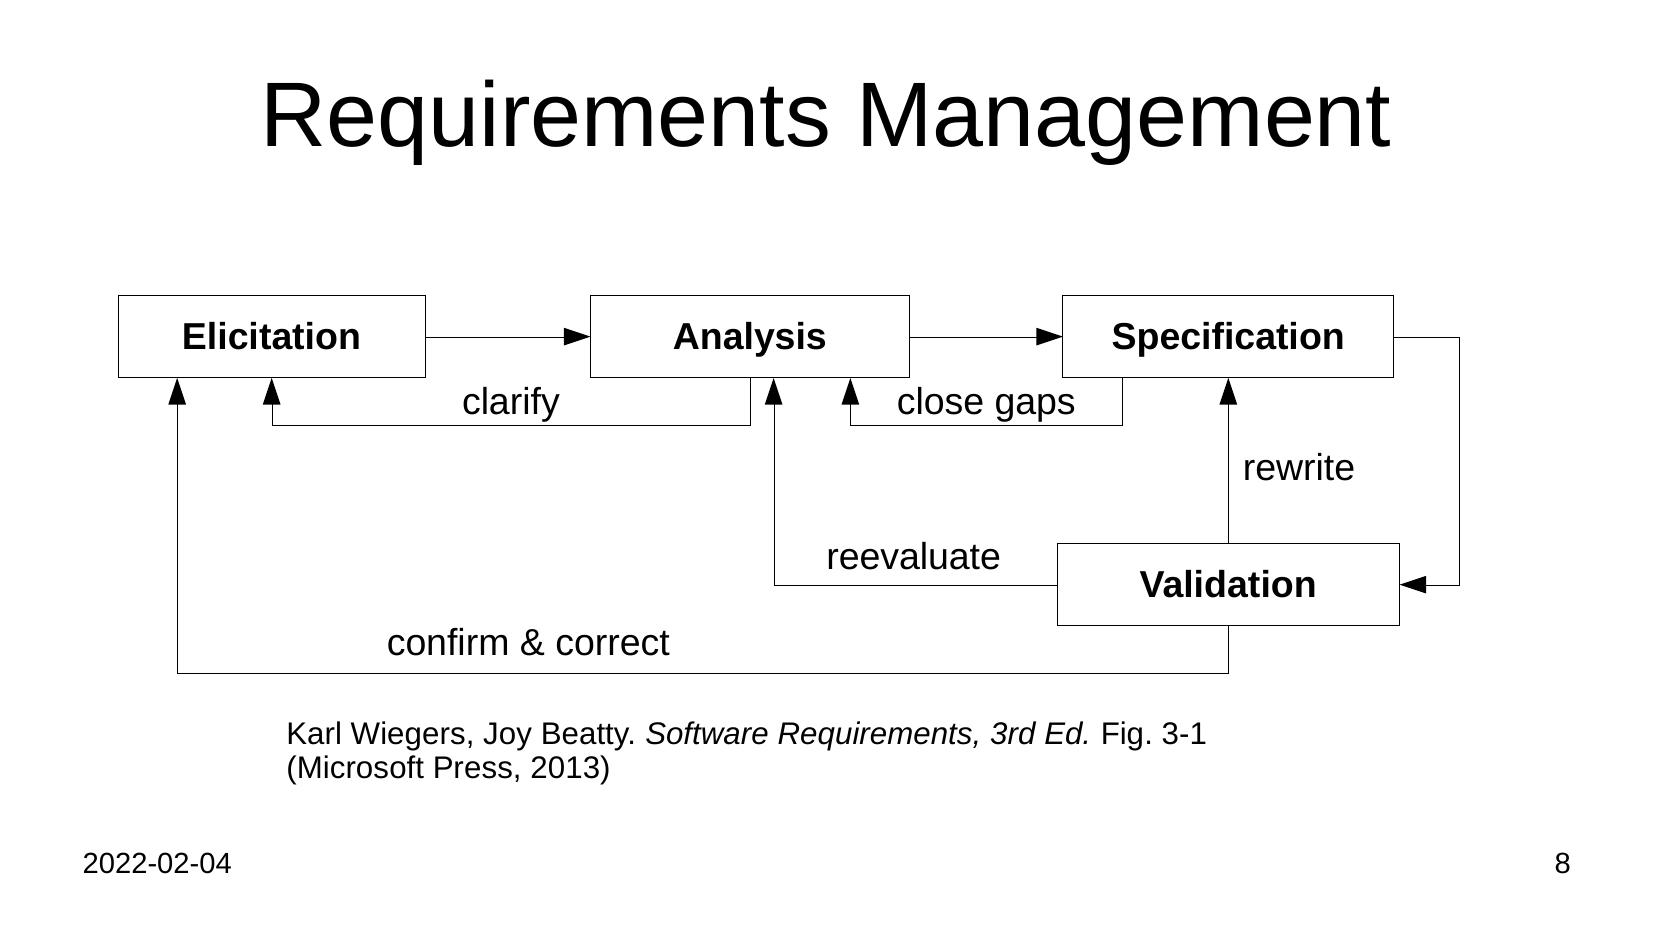

# Requirements Management
Elicitation
Analysis
Specification
rewrite
reevaluate
Validation
confirm & correct
Karl Wiegers, Joy Beatty. Software Requirements, 3rd Ed. Fig. 3-1
(Microsoft Press, 2013)
2022-02-04
8